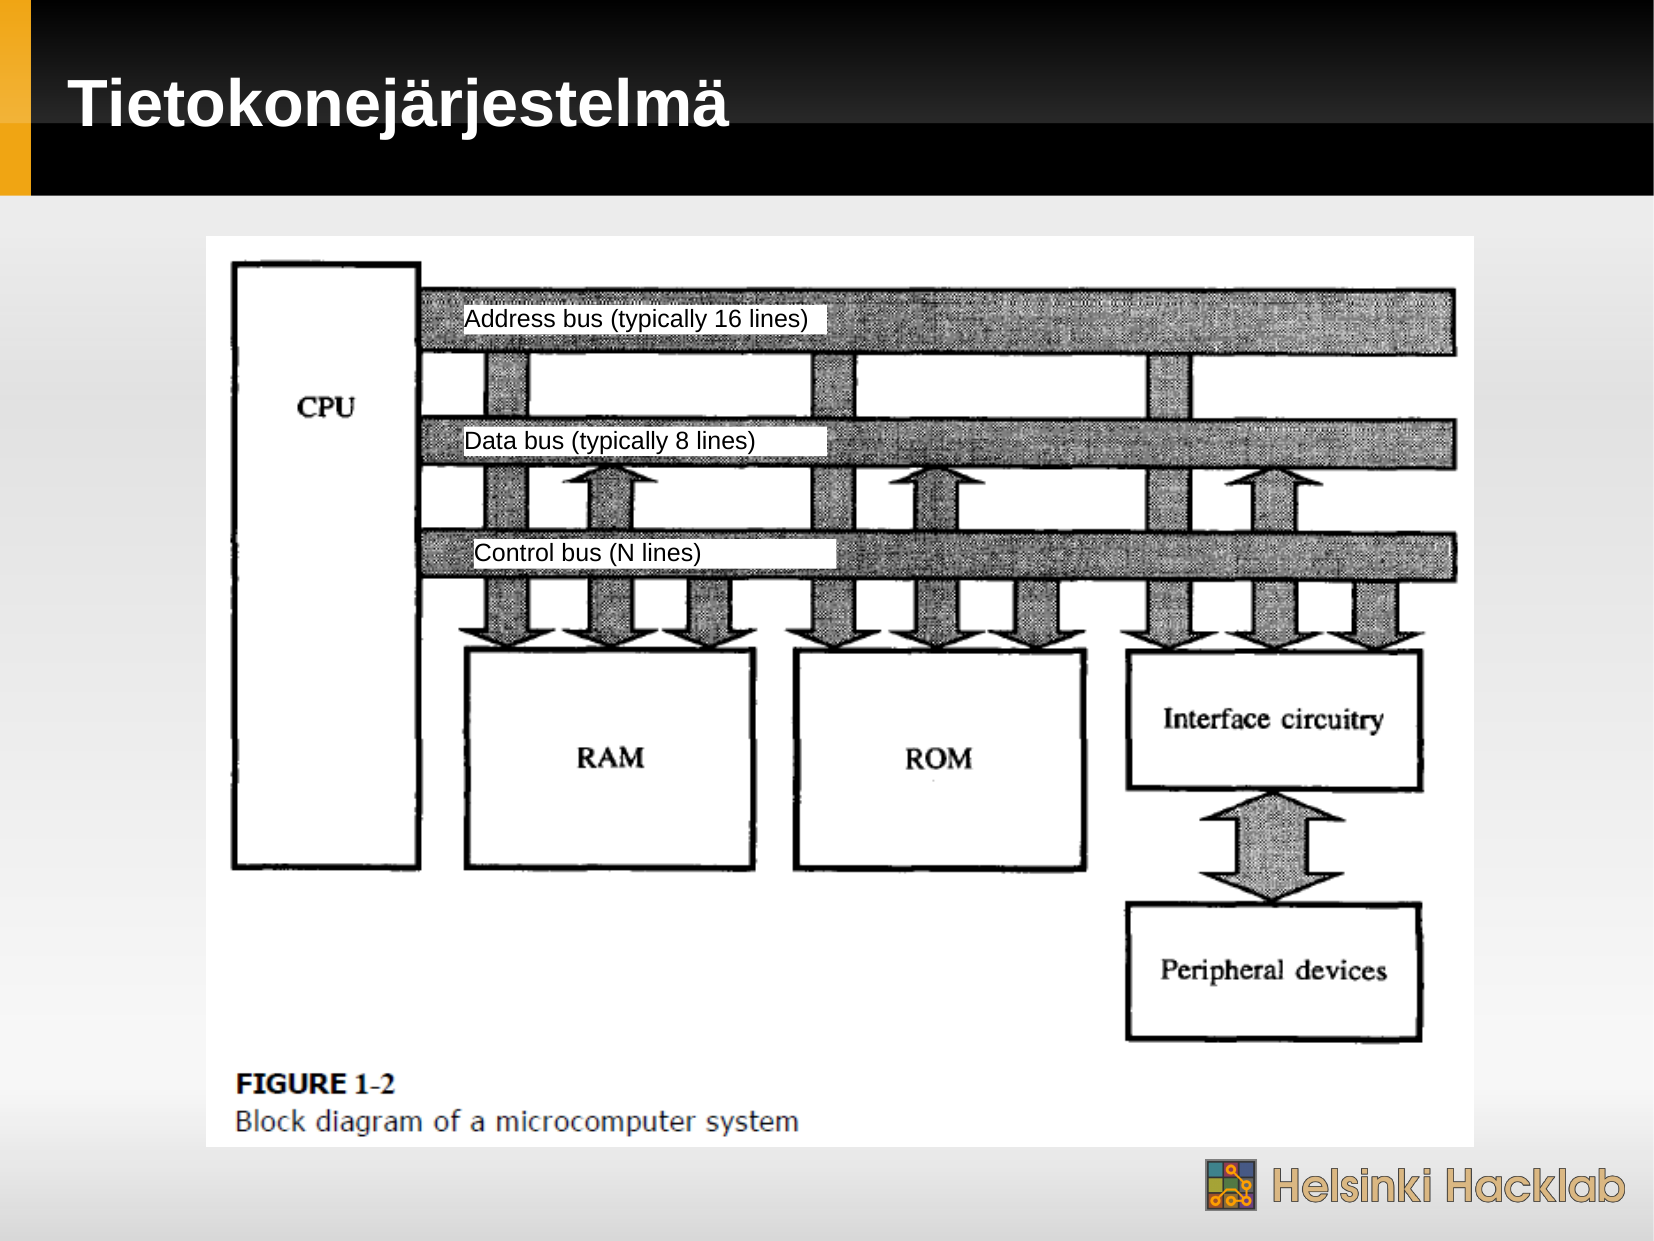

# Tietokonejärjestelmä
Address bus (typically 16 lines)
Data bus (typically 8 lines)
Control bus (N lines)